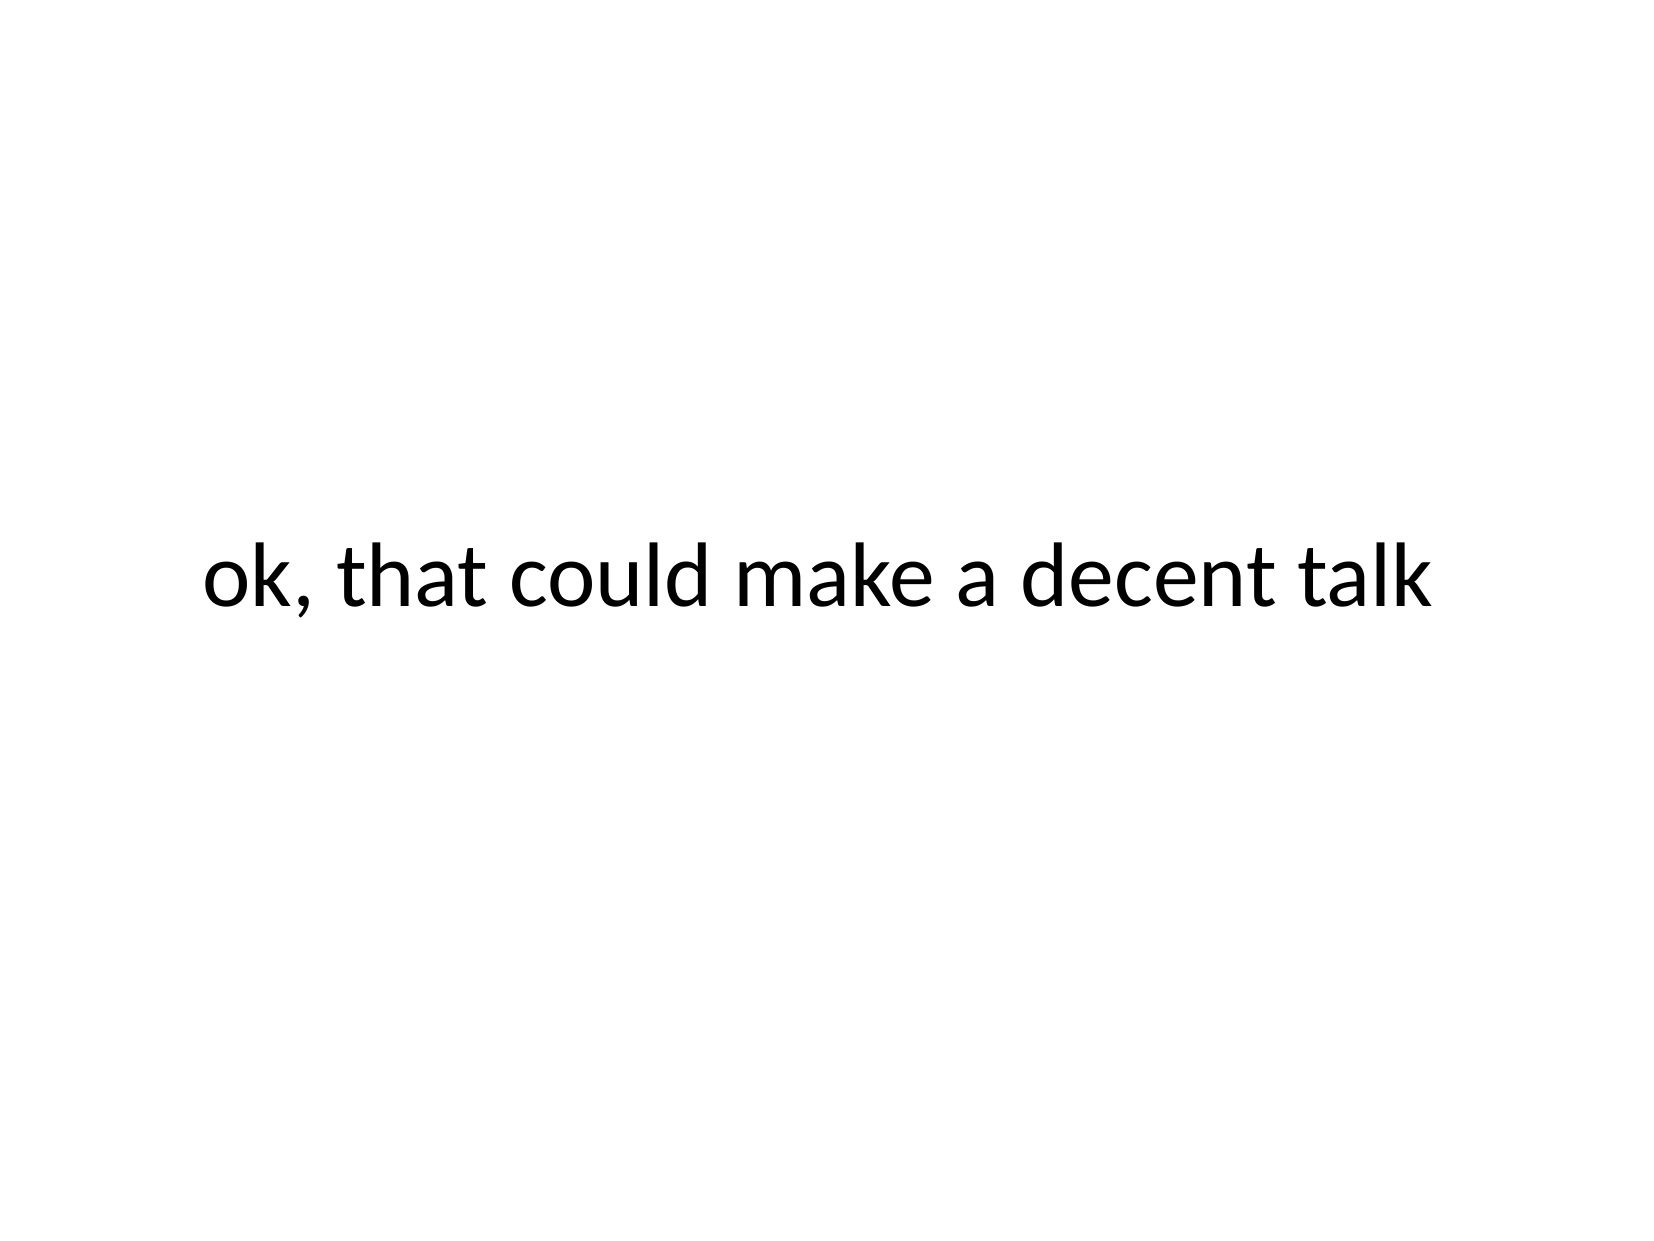

# ok, that could make a decent talk